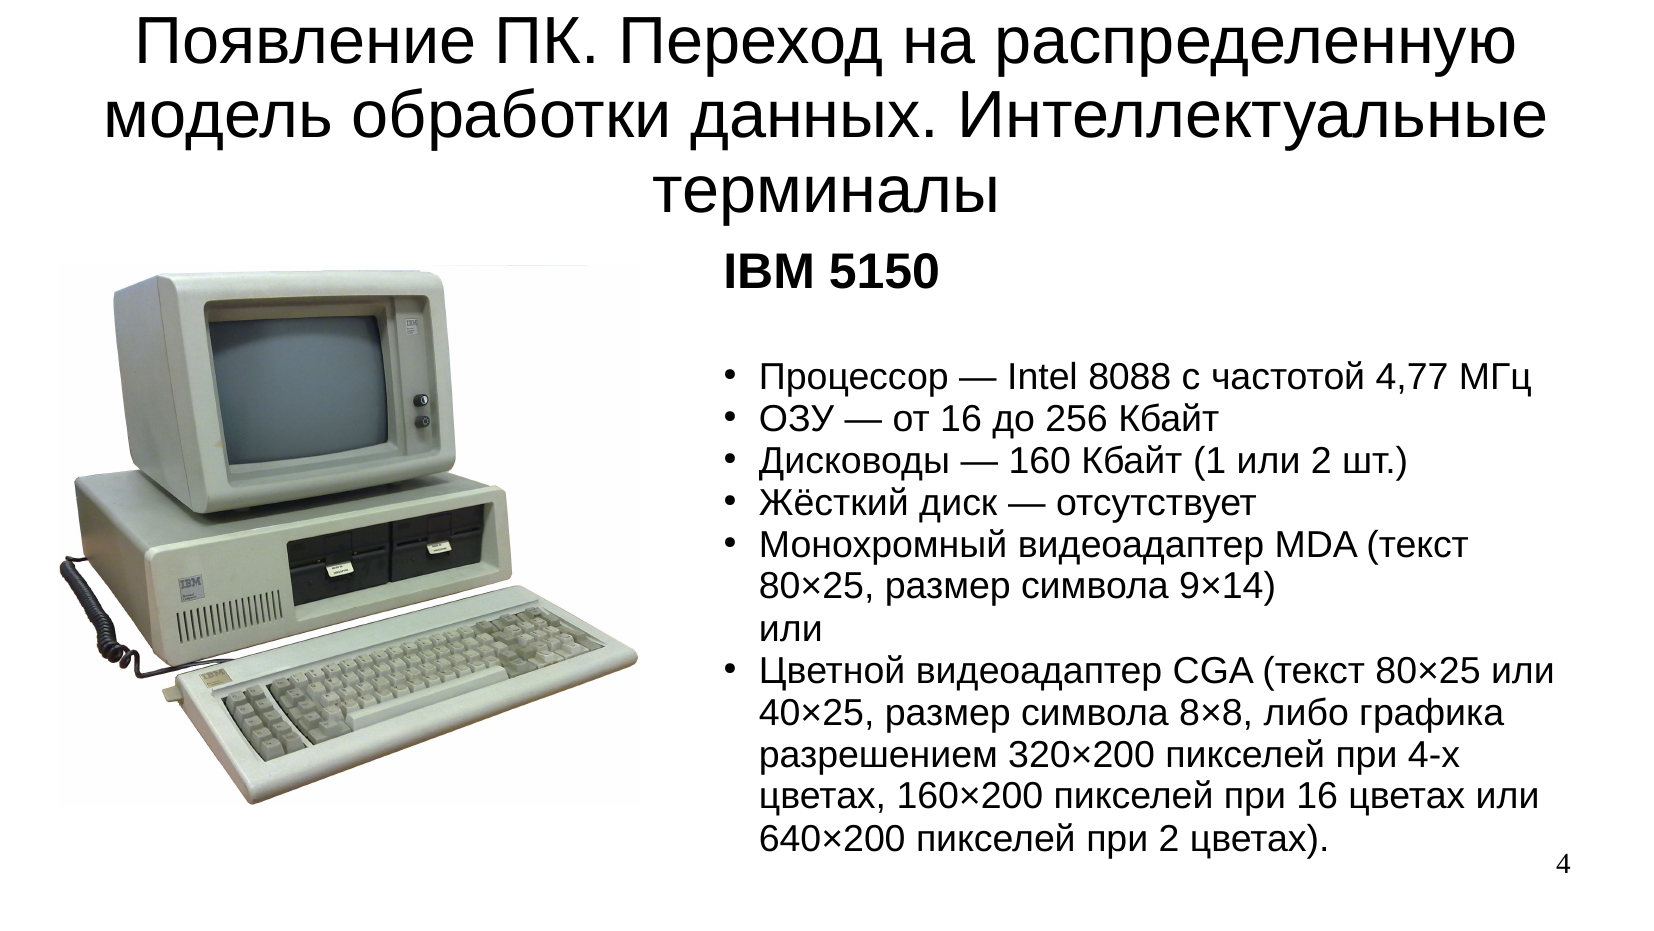

# Появление ПК. Переход на распределенную модель обработки данных. Интеллектуальные терминалы
IBM 5150
Процессор — Intel 8088 с частотой 4,77 МГц
ОЗУ — от 16 до 256 Кбайт
Дисководы — 160 Кбайт (1 или 2 шт.)
Жёсткий диск — отсутствует
Монохромный видеоадаптер MDA (текст 80×25, размер символа 9×14)
или
Цветной видеоадаптер CGA (текст 80×25 или 40×25, размер символа 8×8, либо графика разрешением 320×200 пикселей при 4-х цветах, 160×200 пикселей при 16 цветах или 640×200 пикселей при 2 цветах).
4